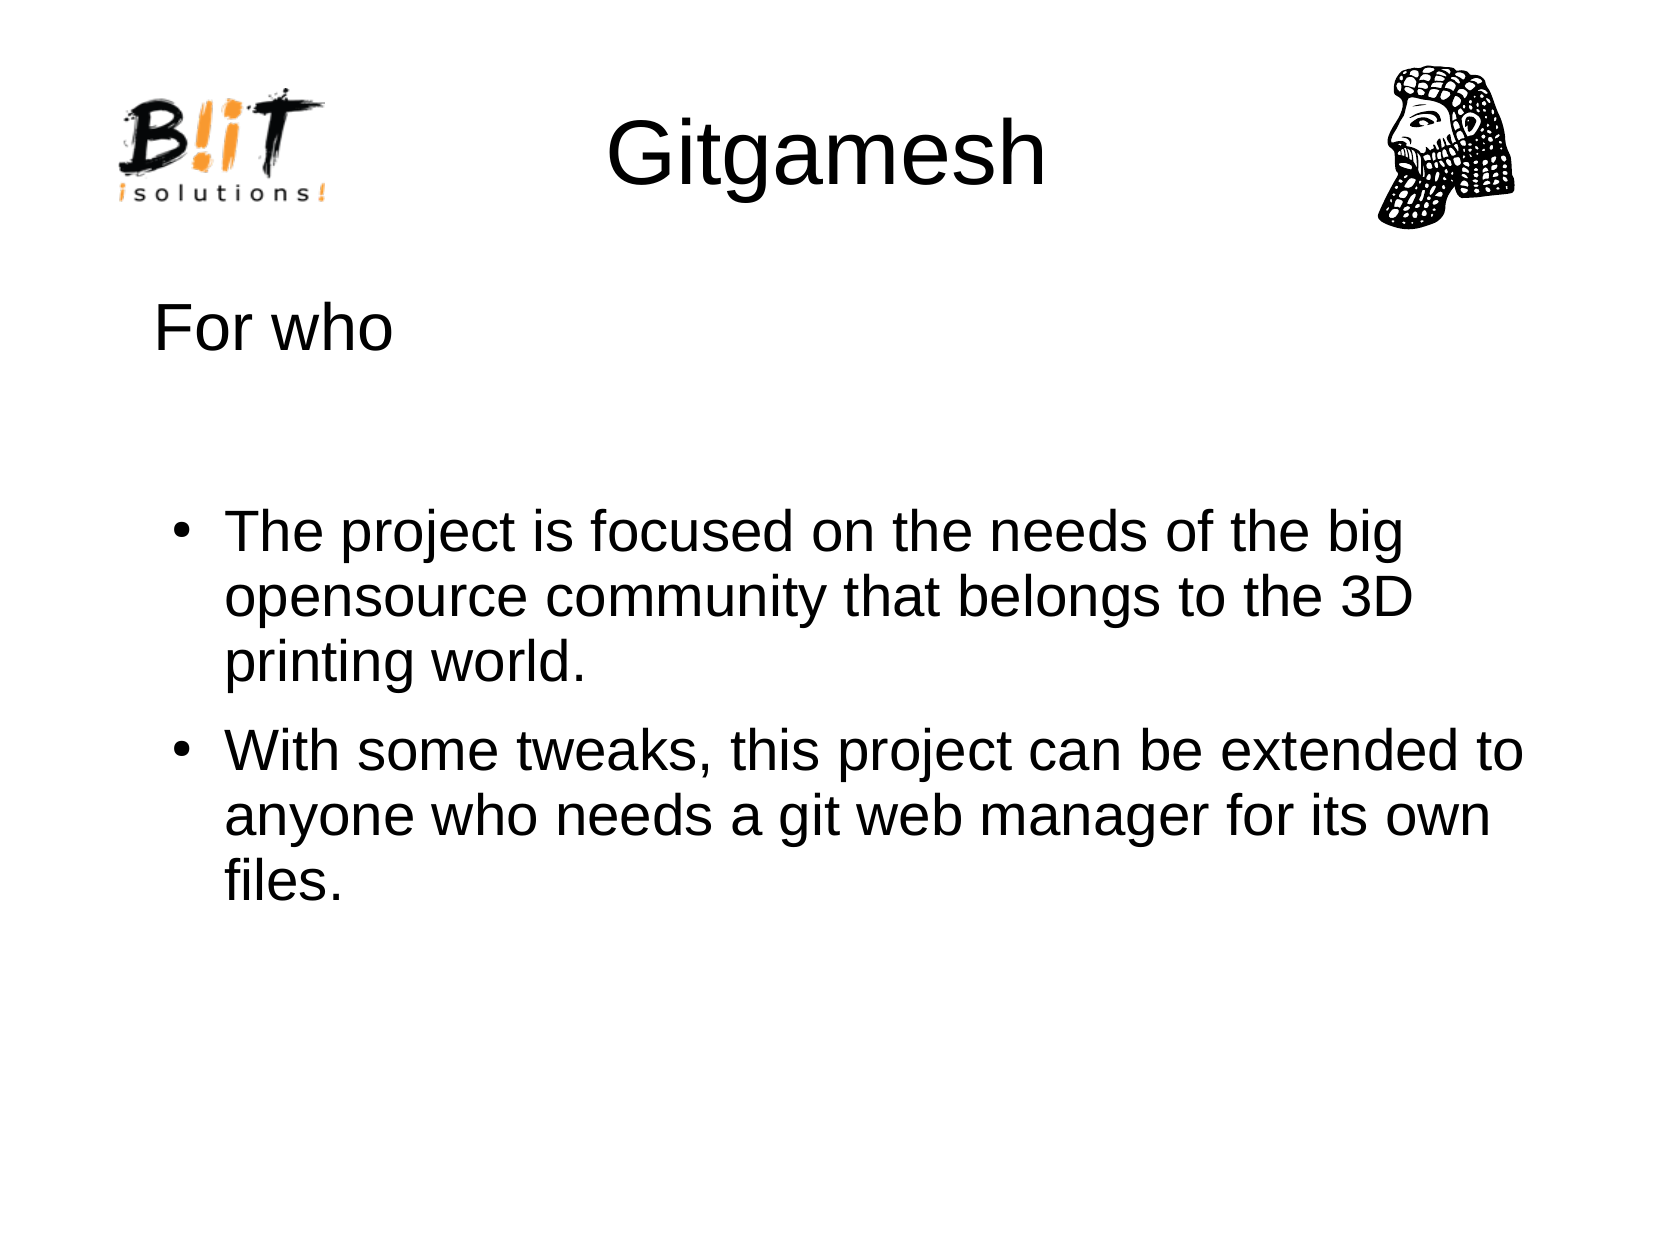

# Gitgamesh
For who
The project is focused on the needs of the big opensource community that belongs to the 3D printing world.
With some tweaks, this project can be extended to anyone who needs a git web manager for its own files.